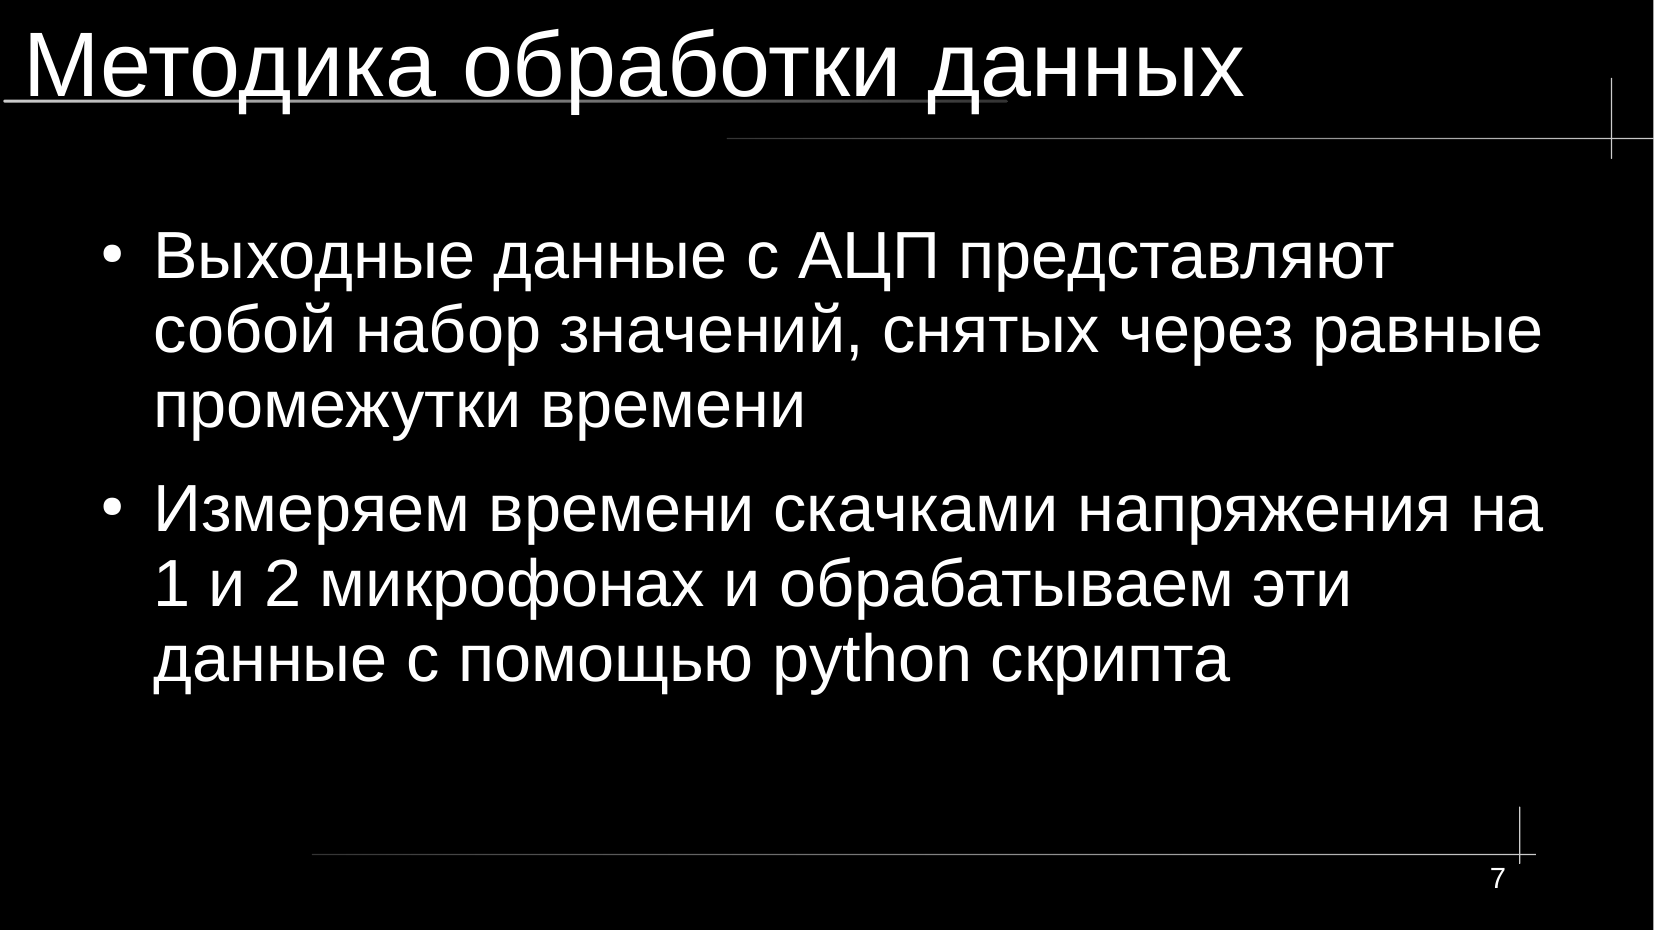

# Методика обработки данных
Выходные данные с АЦП представляют собой набор значений, снятых через равные промежутки времени
Измеряем времени скачками напряжения на 1 и 2 микрофонах и обрабатываем эти данные с помощью python скрипта
7